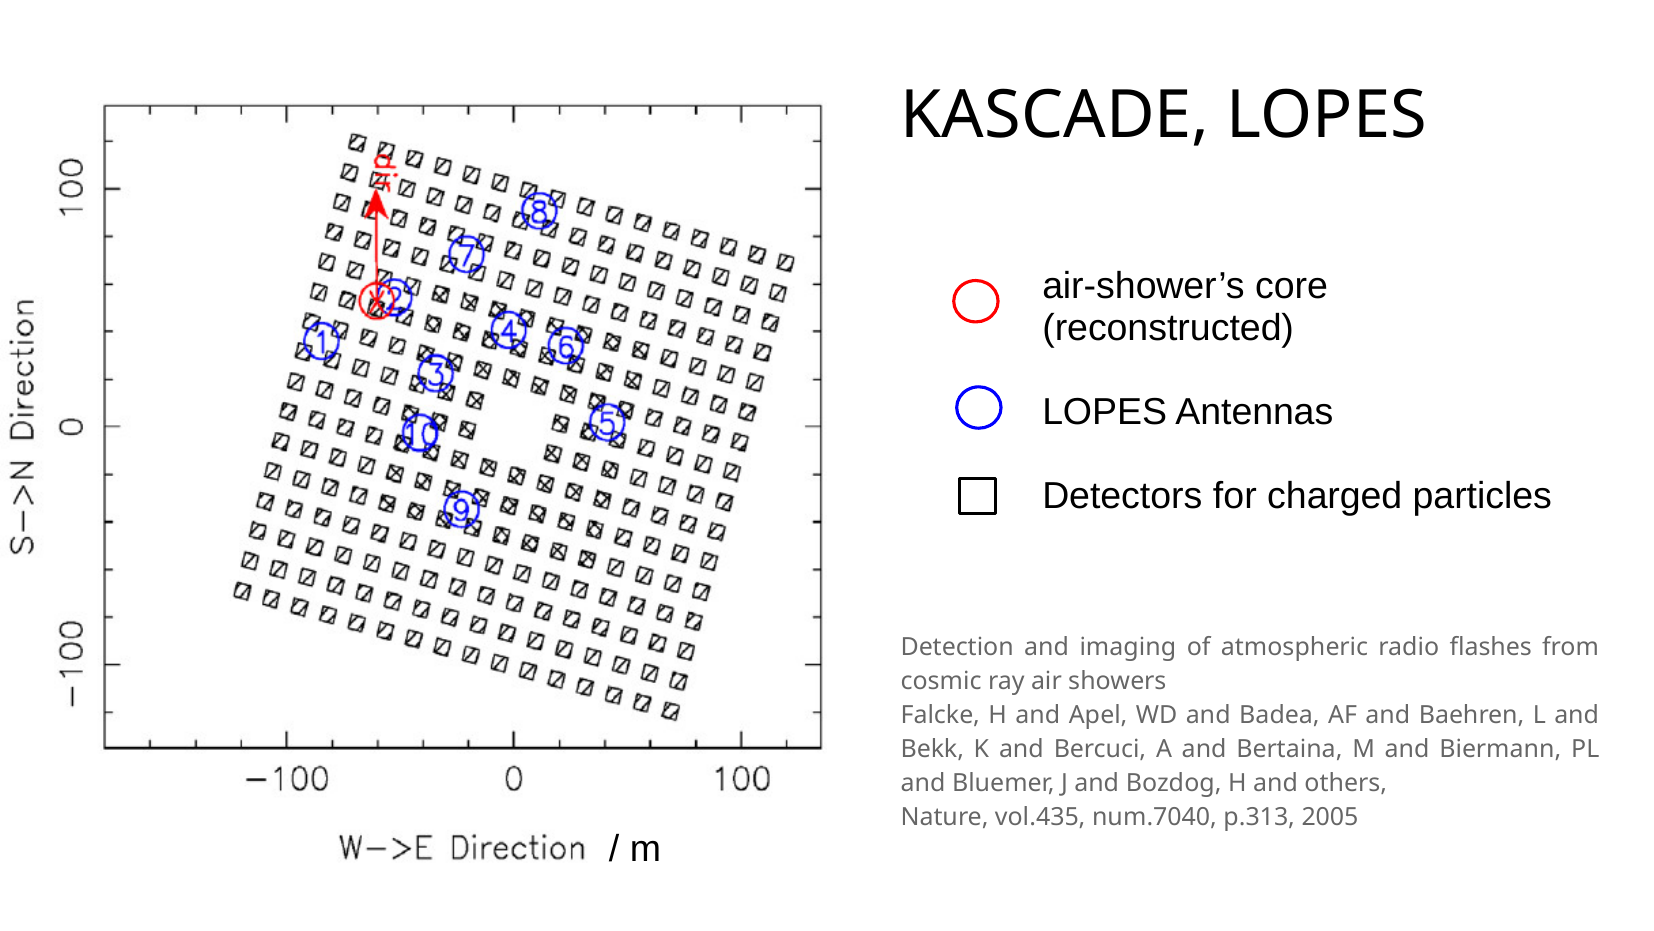

KASCADE, LOPES
air-shower’s core (reconstructed)
LOPES Antennas
Detectors for charged particles
Detection and imaging of atmospheric radio flashes from cosmic ray air showers
Falcke, H and Apel, WD and Badea, AF and Baehren, L and Bekk, K and Bercuci, A and Bertaina, M and Biermann, PL and Bluemer, J and Bozdog, H and others,
Nature, vol.435, num.7040, p.313, 2005
/ m